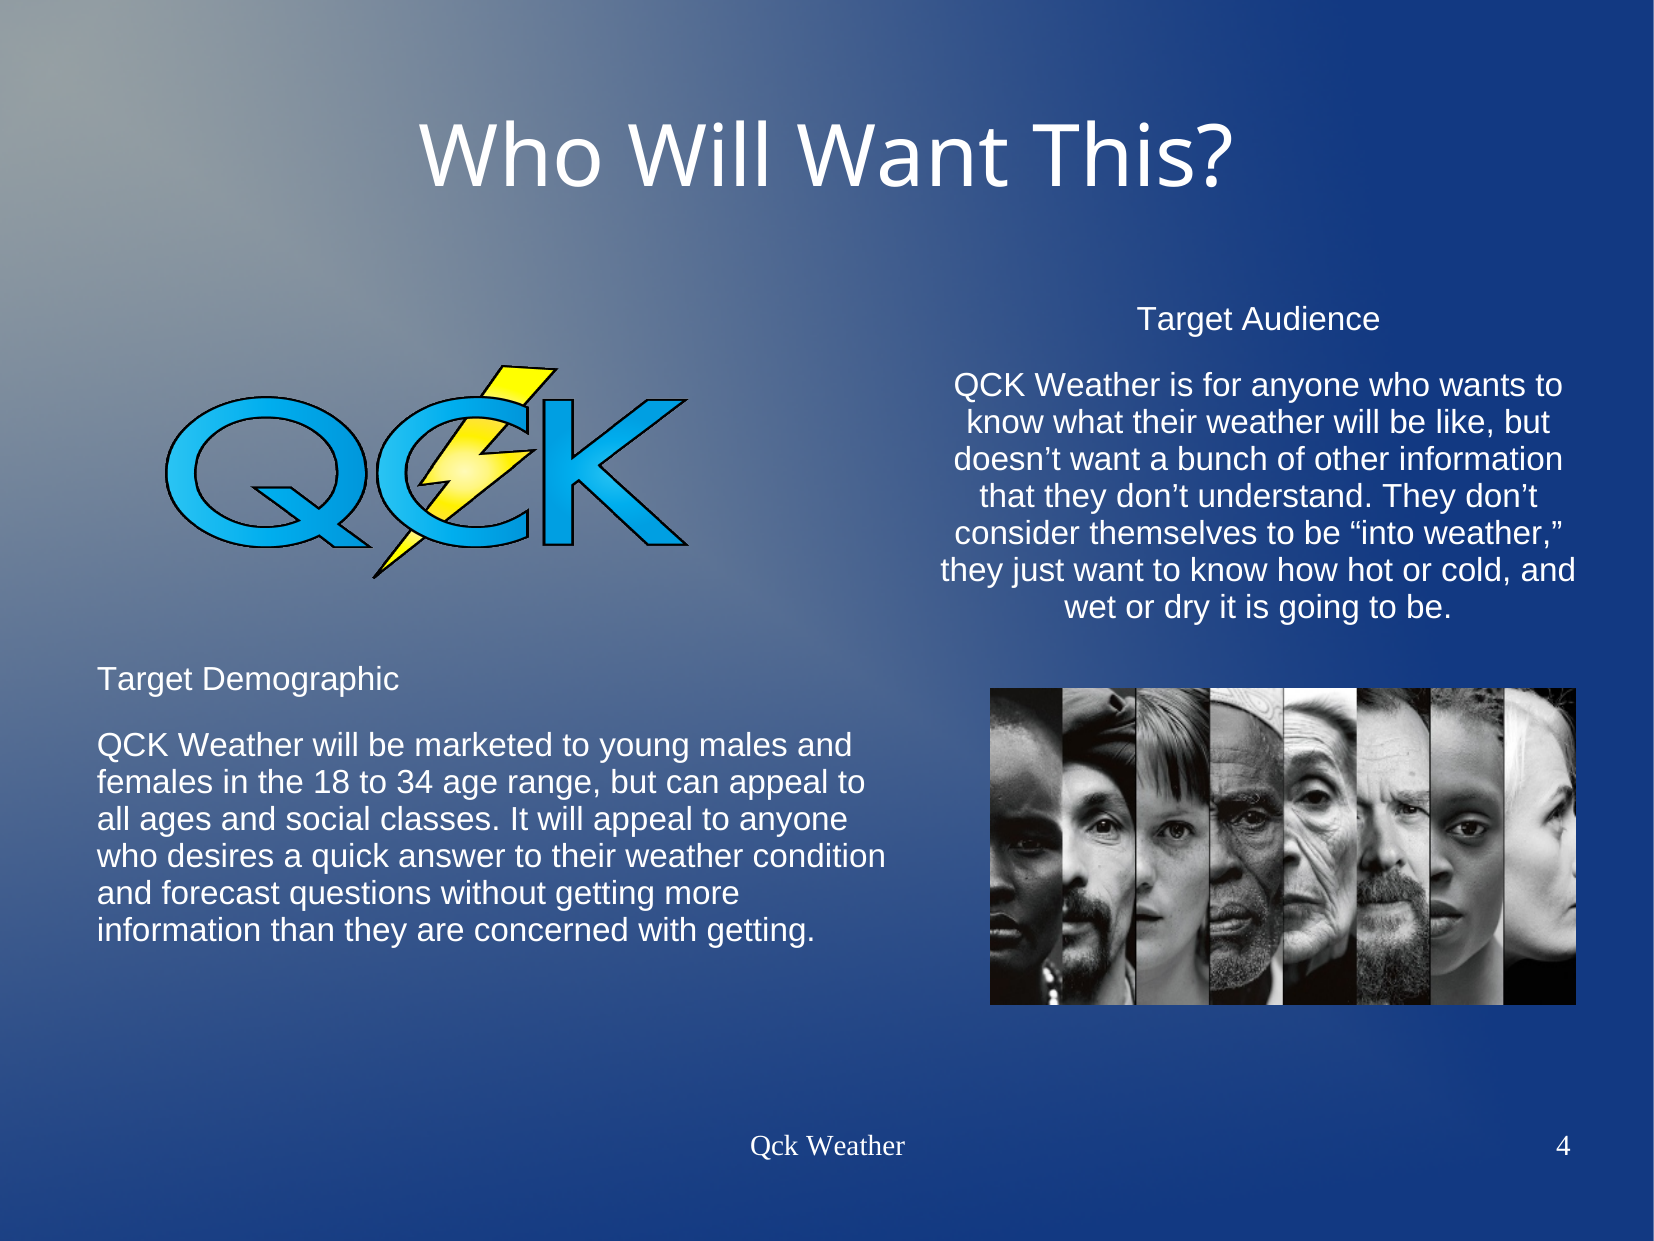

# Who Will Want This?
Target Audience
QCK Weather is for anyone who wants to know what their weather will be like, but doesn’t want a bunch of other information that they don’t understand. They don’t consider themselves to be “into weather,” they just want to know how hot or cold, and wet or dry it is going to be.
Target Demographic
QCK Weather will be marketed to young males and females in the 18 to 34 age range, but can appeal to all ages and social classes. It will appeal to anyone who desires a quick answer to their weather condition and forecast questions without getting more information than they are concerned with getting.
Qck Weather
4